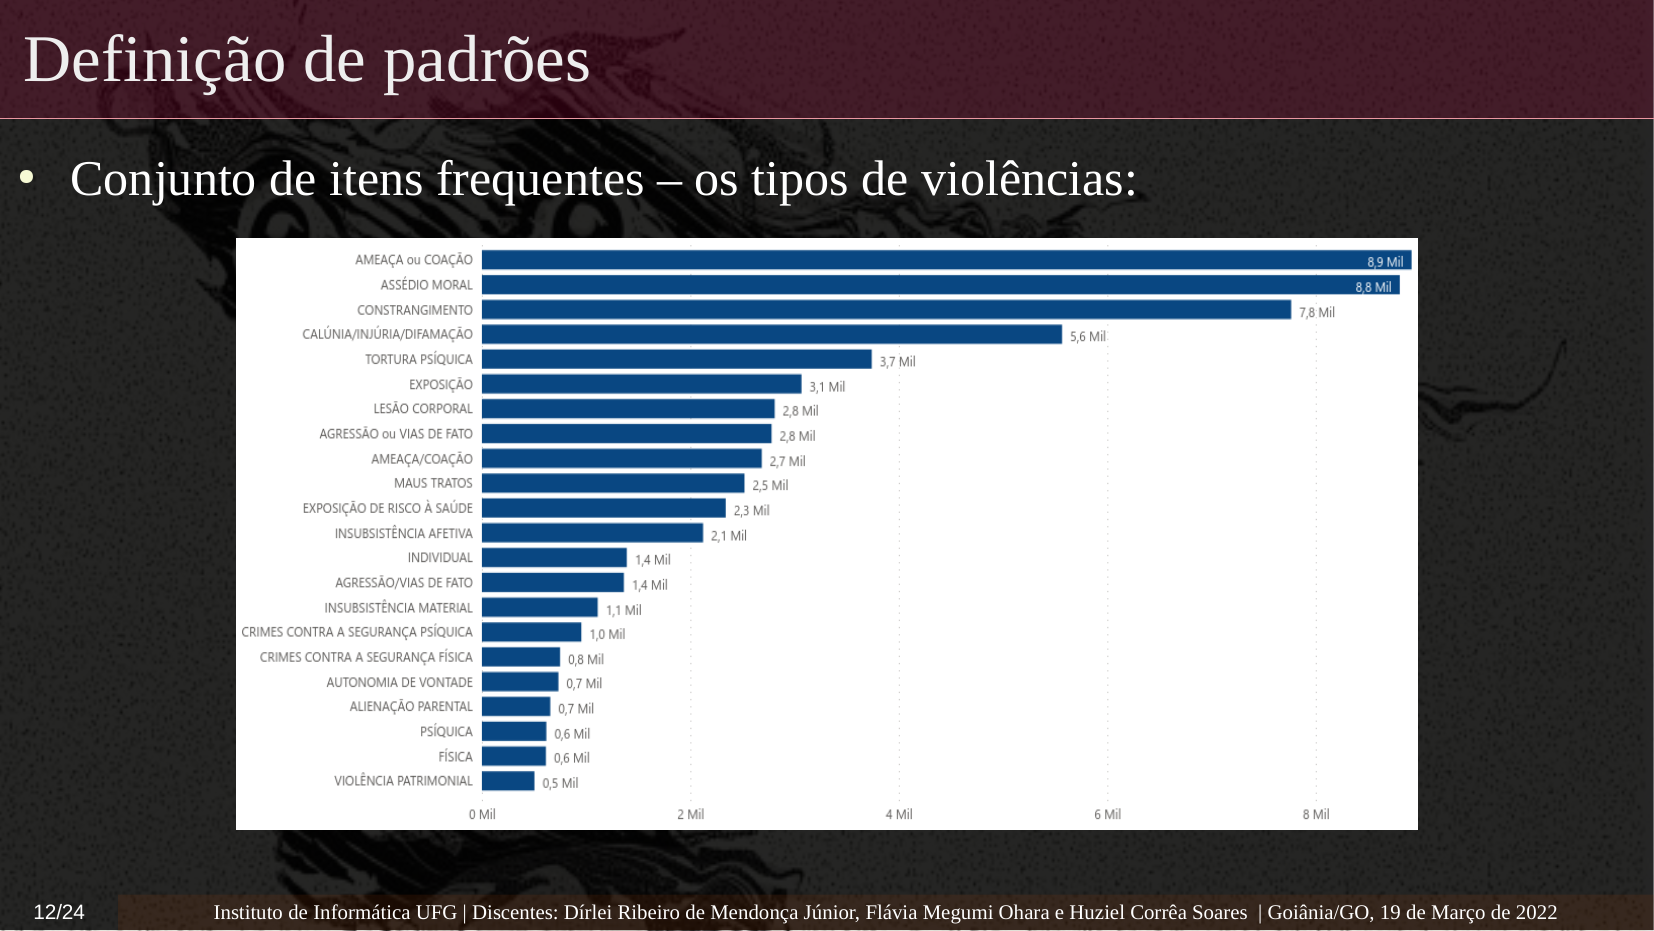

# Definição de padrões
Conjunto de itens frequentes – os tipos de violências:
12